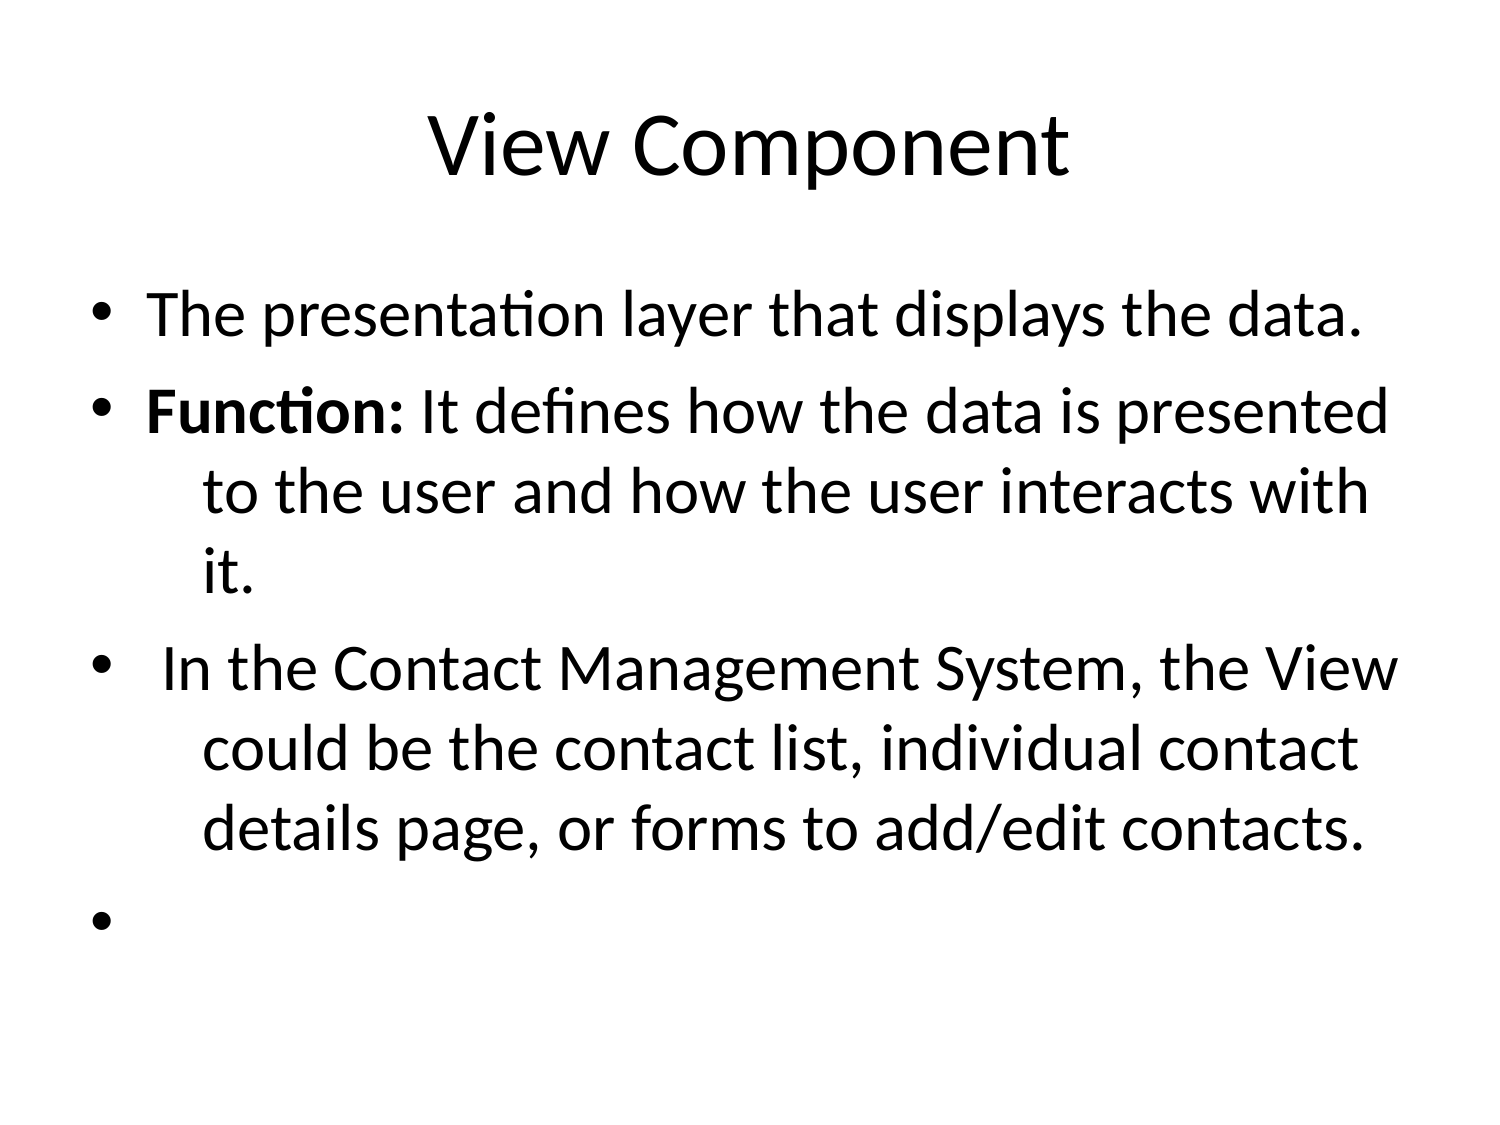

# View Component
The presentation layer that displays the data.
Function: It defines how the data is presented to the user and how the user interacts with it.
 In the Contact Management System, the View could be the contact list, individual contact details page, or forms to add/edit contacts.